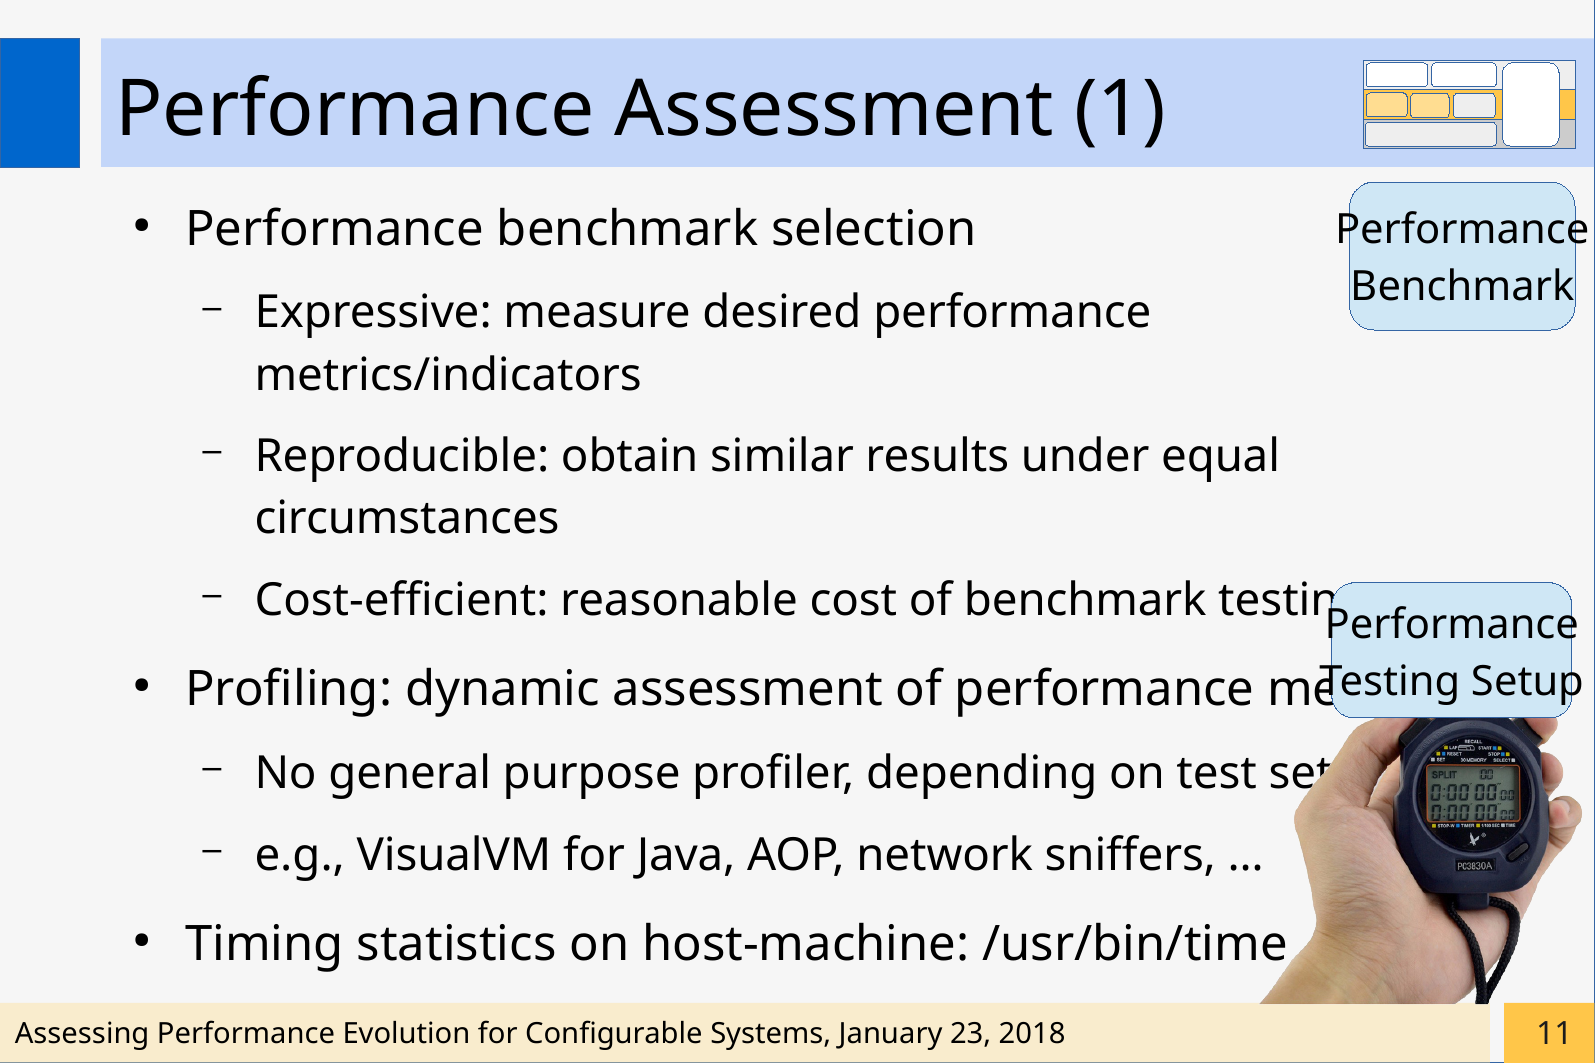

# Performance Assessment (1)
Performance
Benchmark
Performance benchmark selection
Expressive: measure desired performance metrics/indicators
Reproducible: obtain similar results under equal circumstances
Cost-efficient: reasonable cost of benchmark testing
Profiling: dynamic assessment of performance metrics
No general purpose profiler, depending on test setup
e.g., VisualVM for Java, AOP, network sniffers, …
Timing statistics on host-machine: /usr/bin/time
Performance
Testing Setup